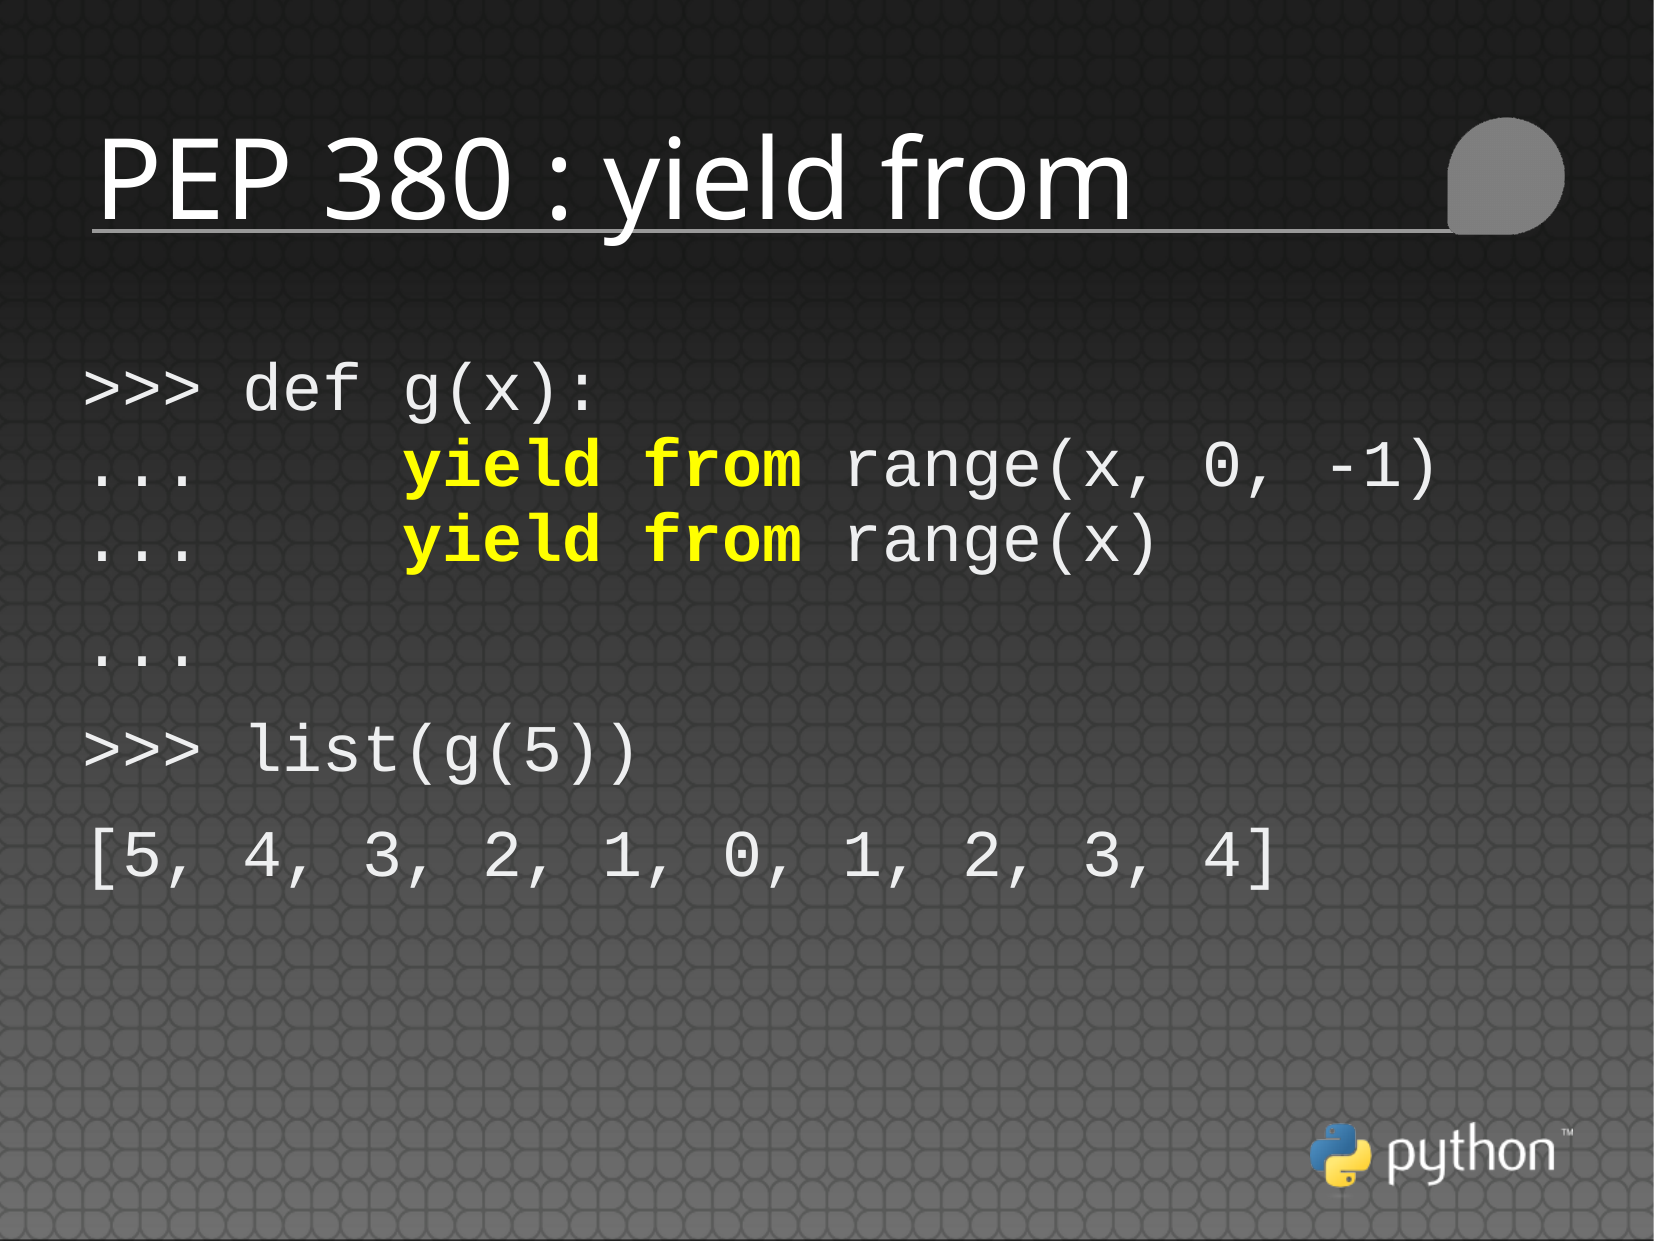

PEP 380 : yield from
# >>> def g(x): ... yield from range(x, 0, -1) ... yield from range(x)
...
>>> list(g(5))
[5, 4, 3, 2, 1, 0, 1, 2, 3, 4]